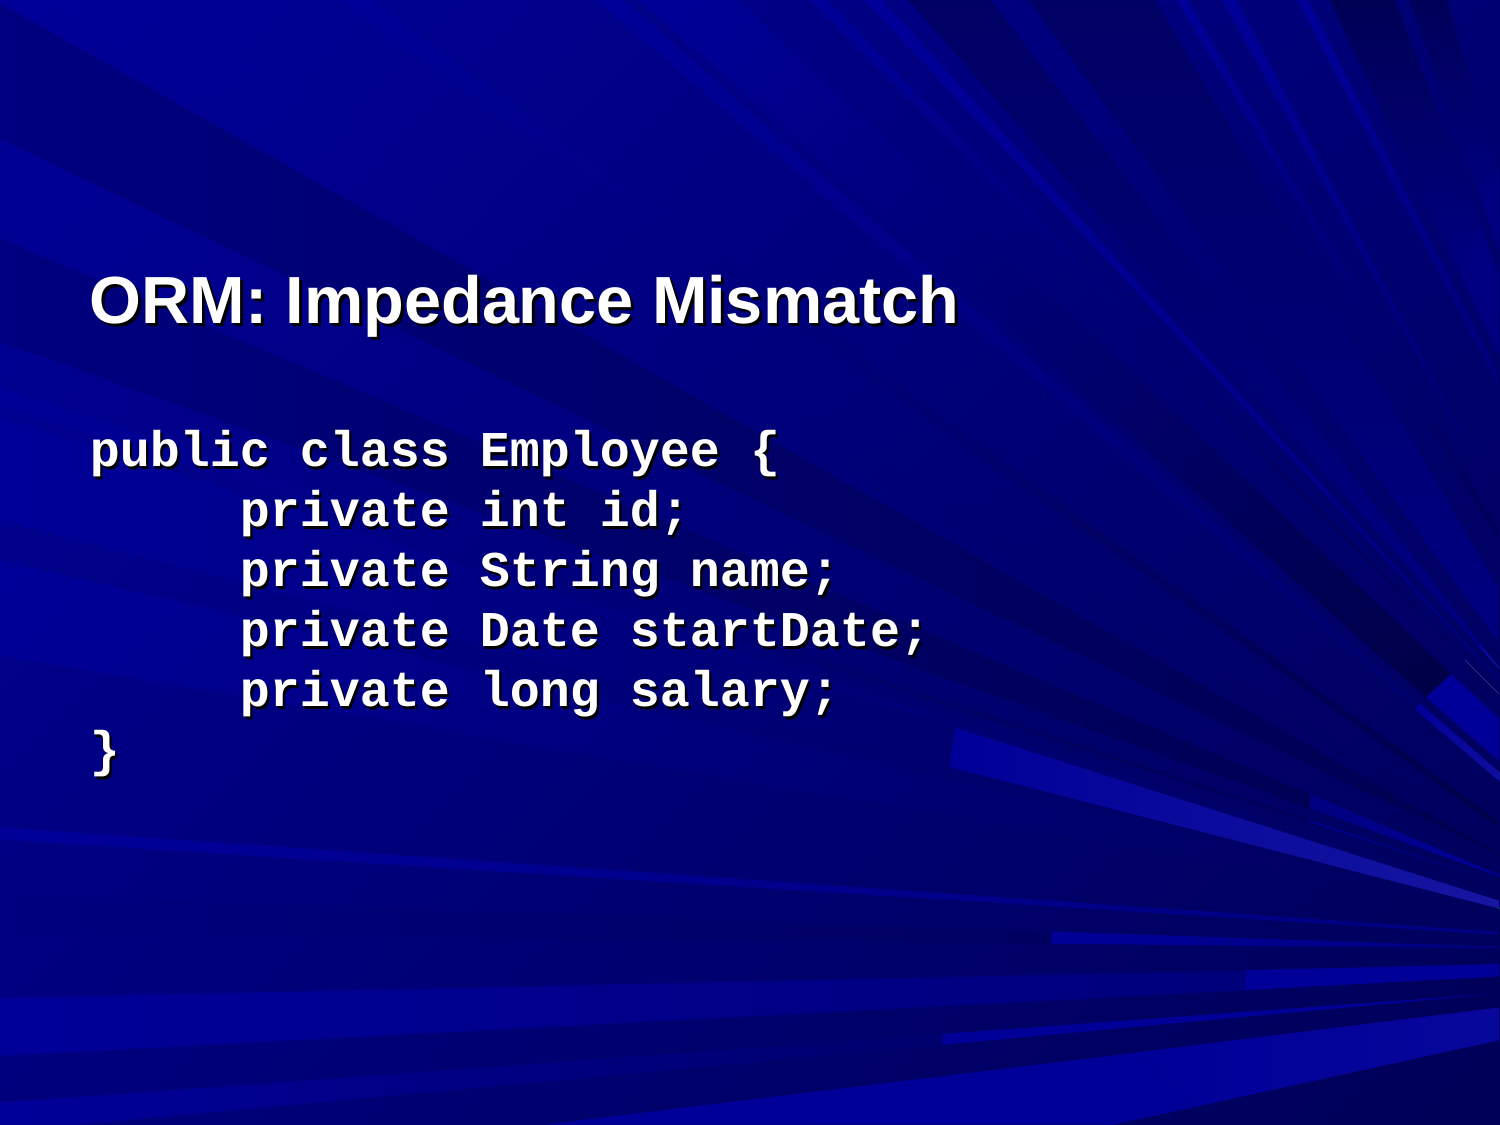

# ORM: Impedance Mismatch public class Employee { private int id; private String name; private Date startDate; private long salary; }